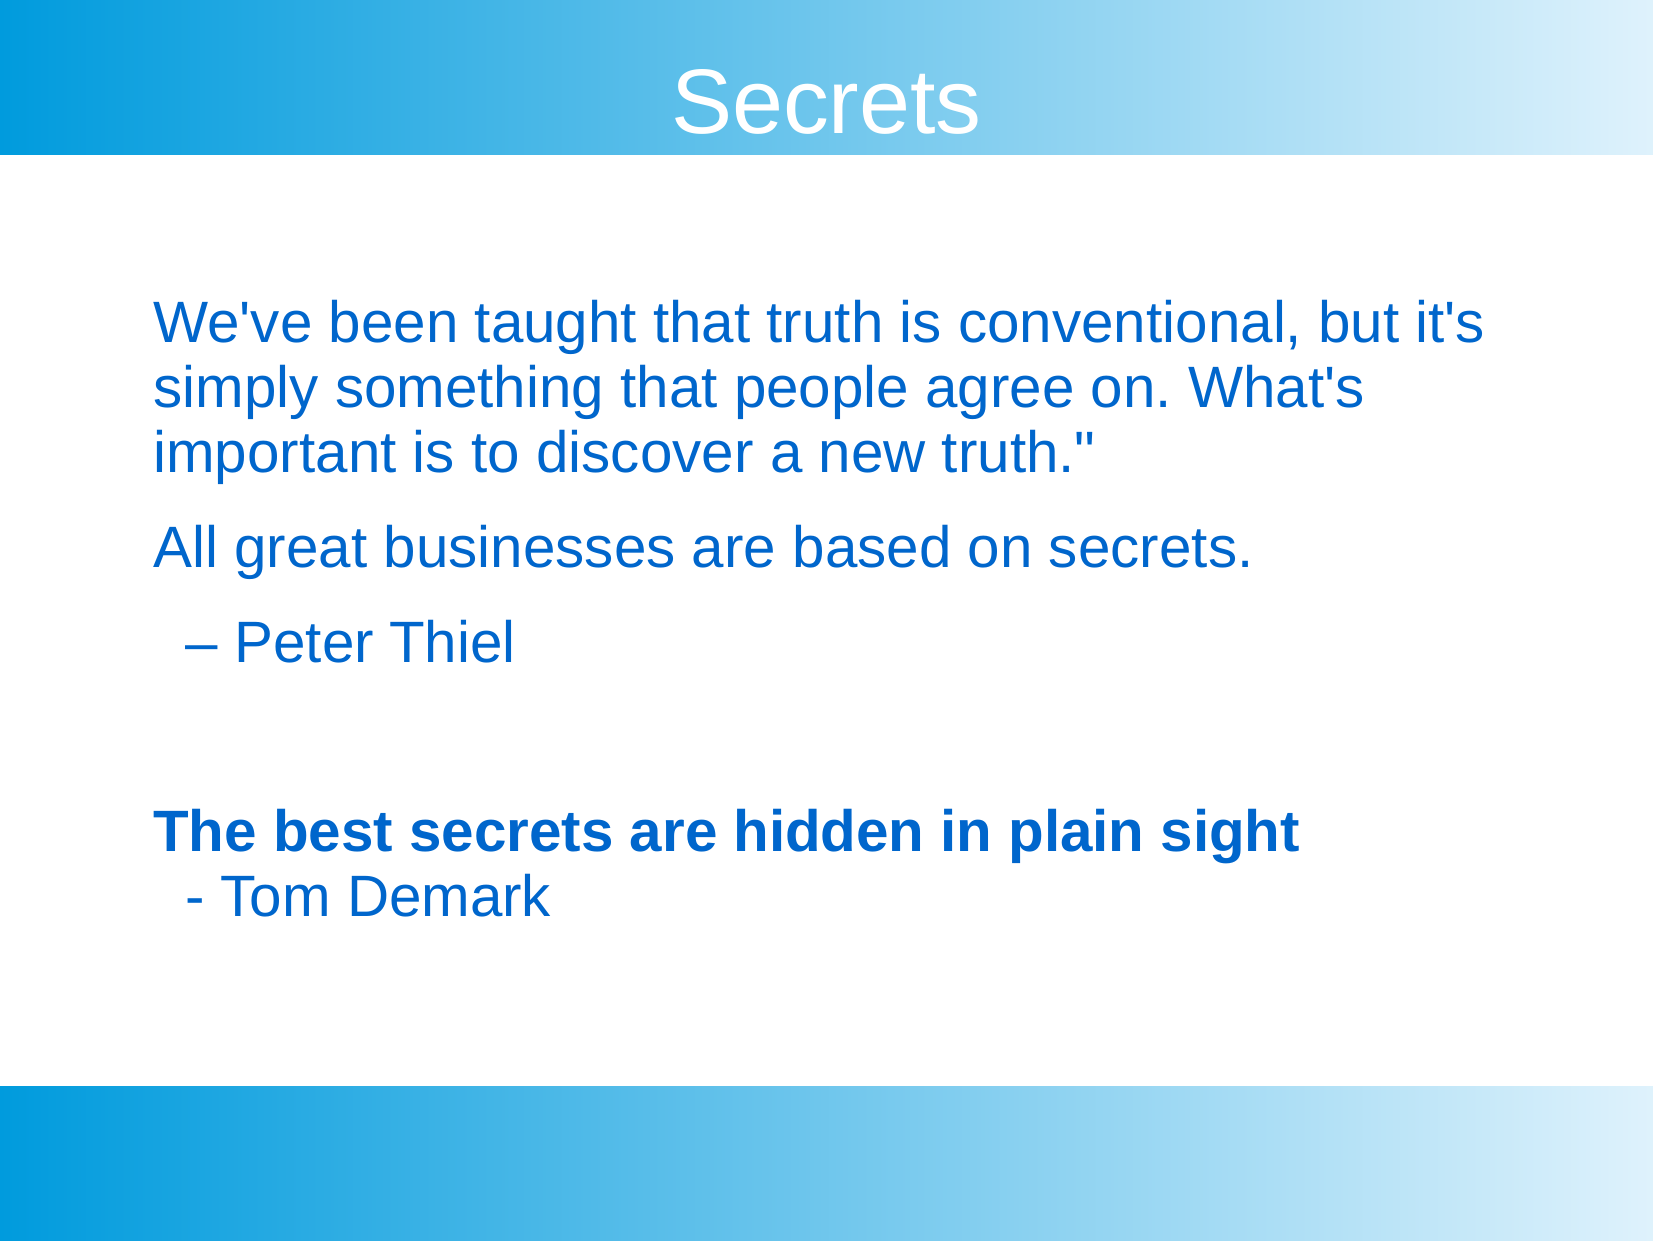

# Secrets
We've been taught that truth is conventional, but it's simply something that people agree on. What's important is to discover a new truth."
All great businesses are based on secrets.
 – Peter Thiel
The best secrets are hidden in plain sight
 - Tom Demark